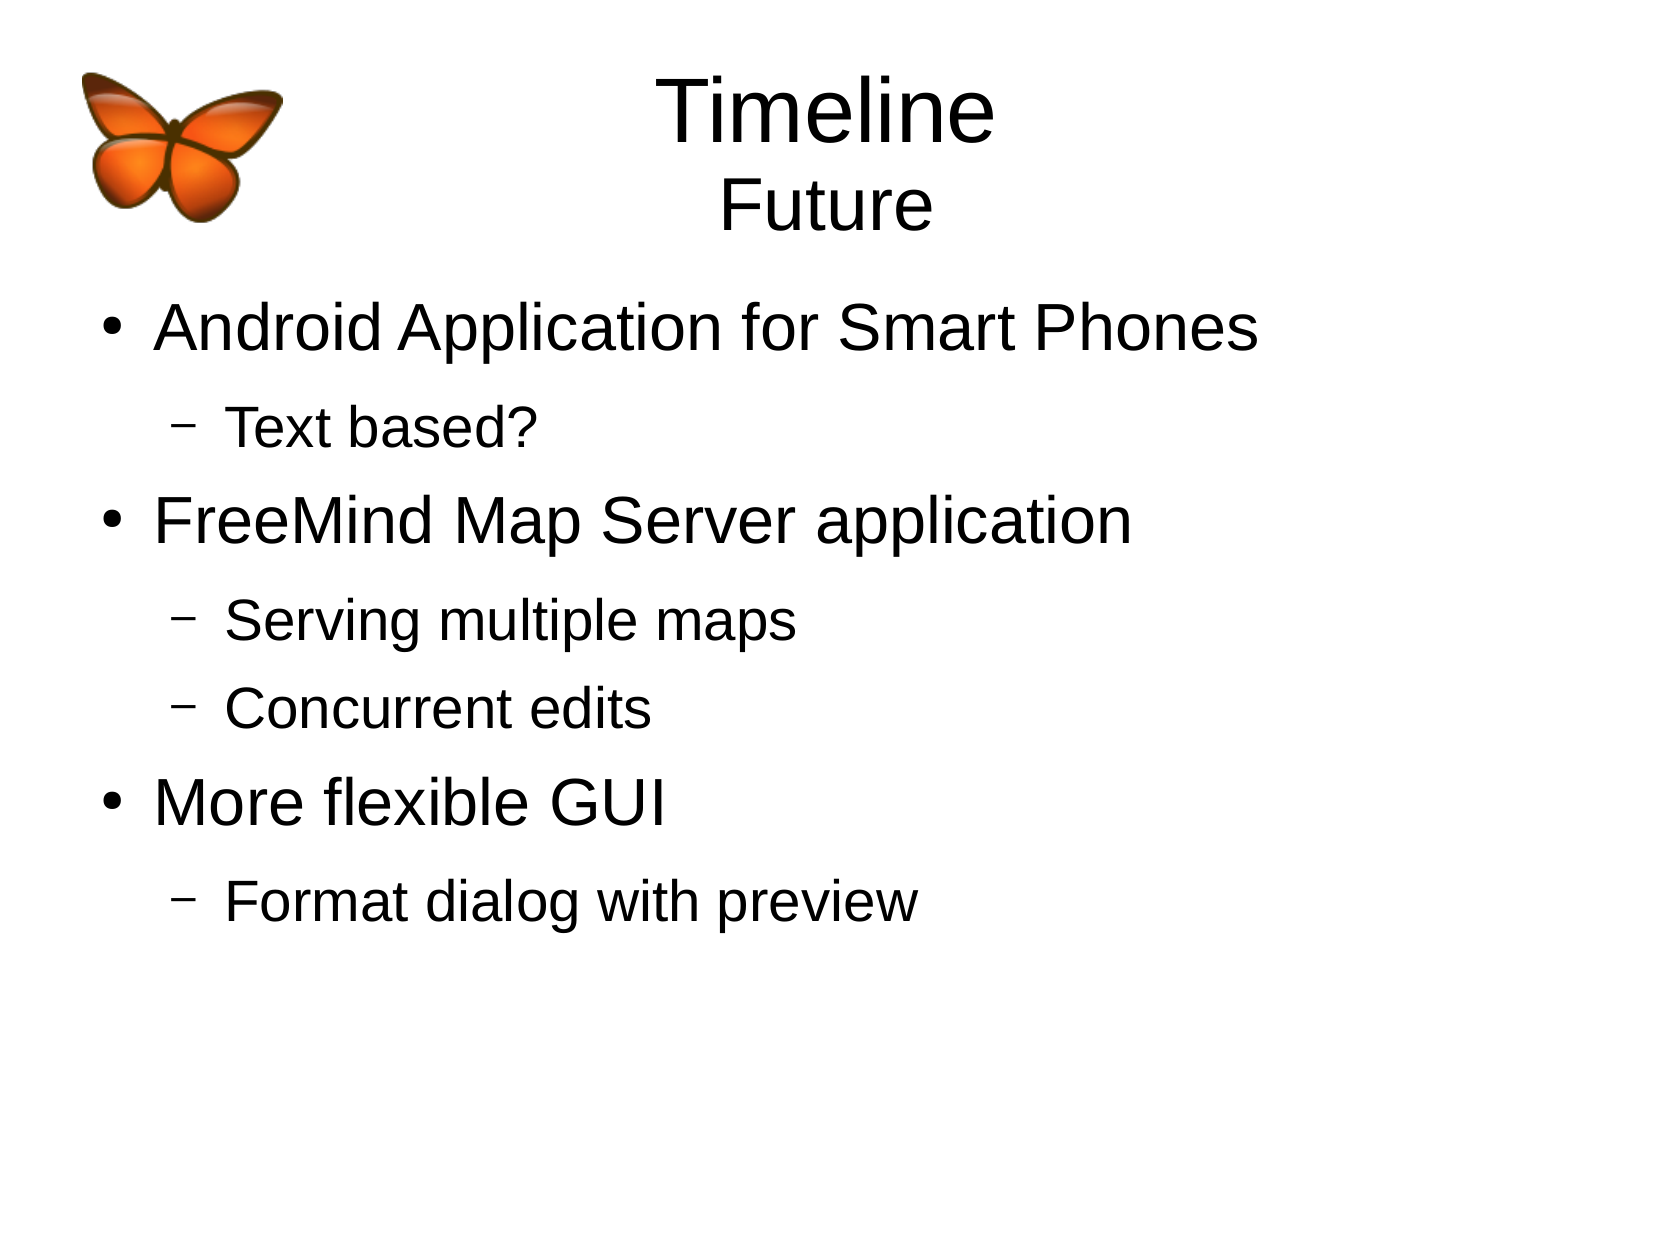

# Timeline Future
Android Application for Smart Phones
Text based?
FreeMind Map Server application
Serving multiple maps
Concurrent edits
More flexible GUI
Format dialog with preview